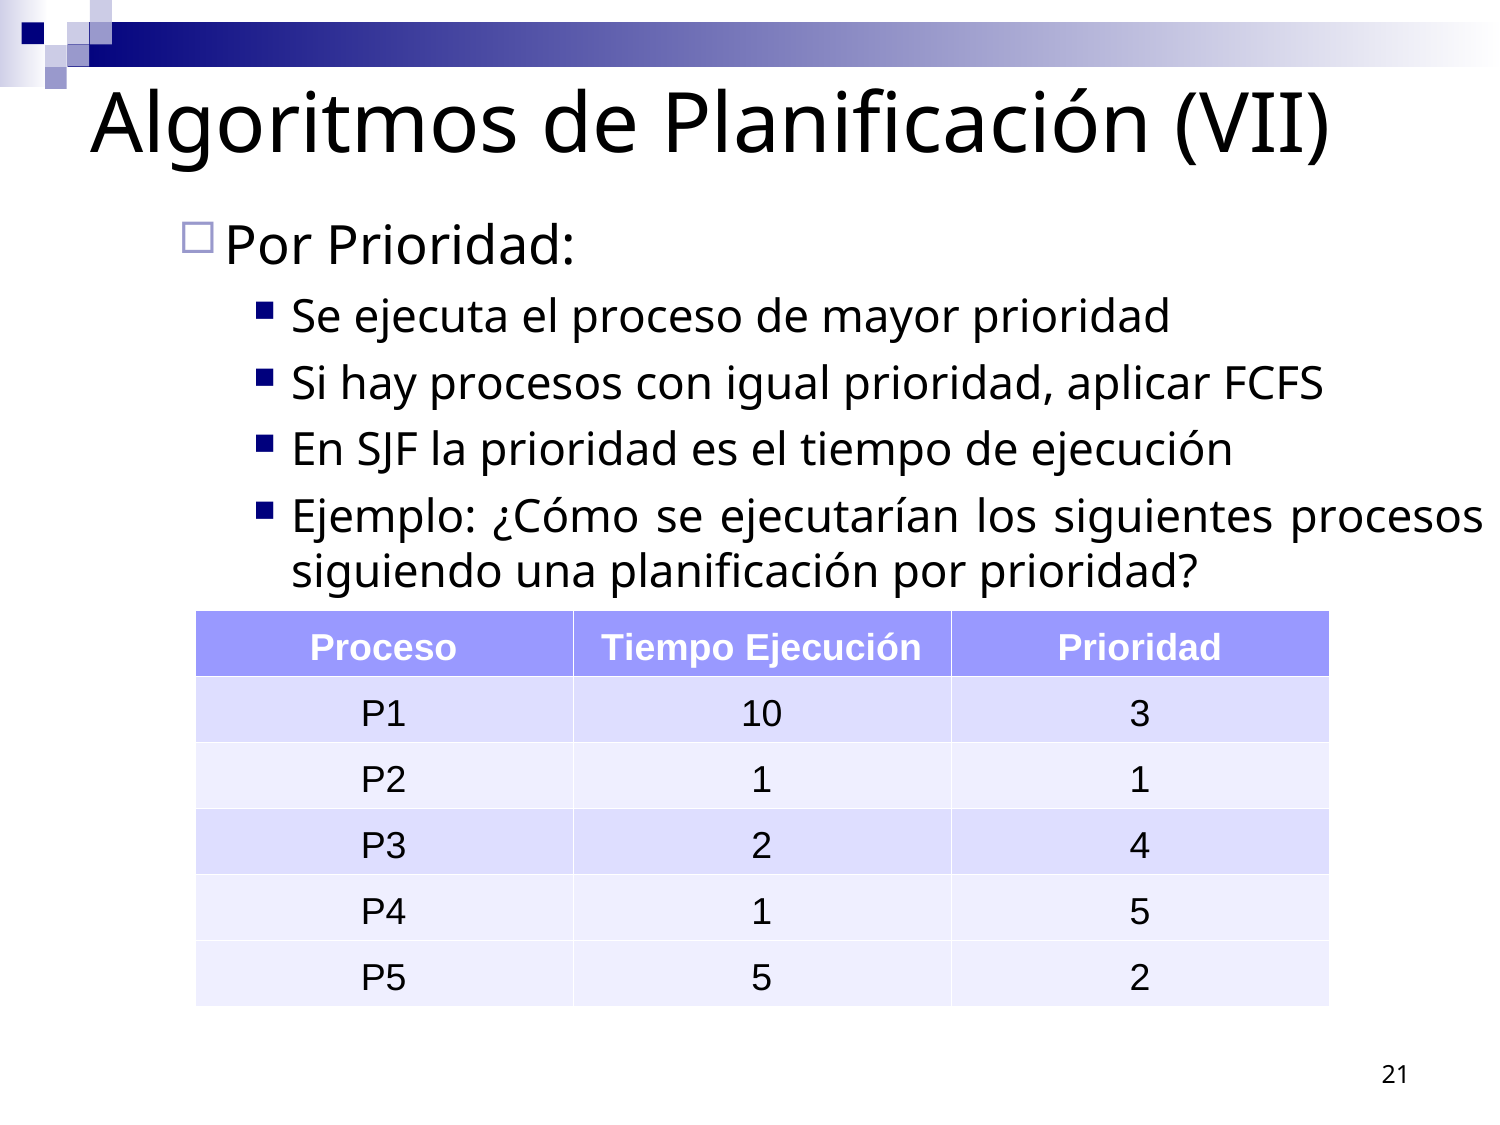

Algoritmos de Planificación (VII)
Por Prioridad:
Se ejecuta el proceso de mayor prioridad
Si hay procesos con igual prioridad, aplicar FCFS
En SJF la prioridad es el tiempo de ejecución
Ejemplo: ¿Cómo se ejecutarían los siguientes procesos siguiendo una planificación por prioridad?
| Proceso | Tiempo Ejecución | Prioridad |
| --- | --- | --- |
| P1 | 10 | 3 |
| P2 | 1 | 1 |
| P3 | 2 | 4 |
| P4 | 1 | 5 |
| P5 | 5 | 2 |